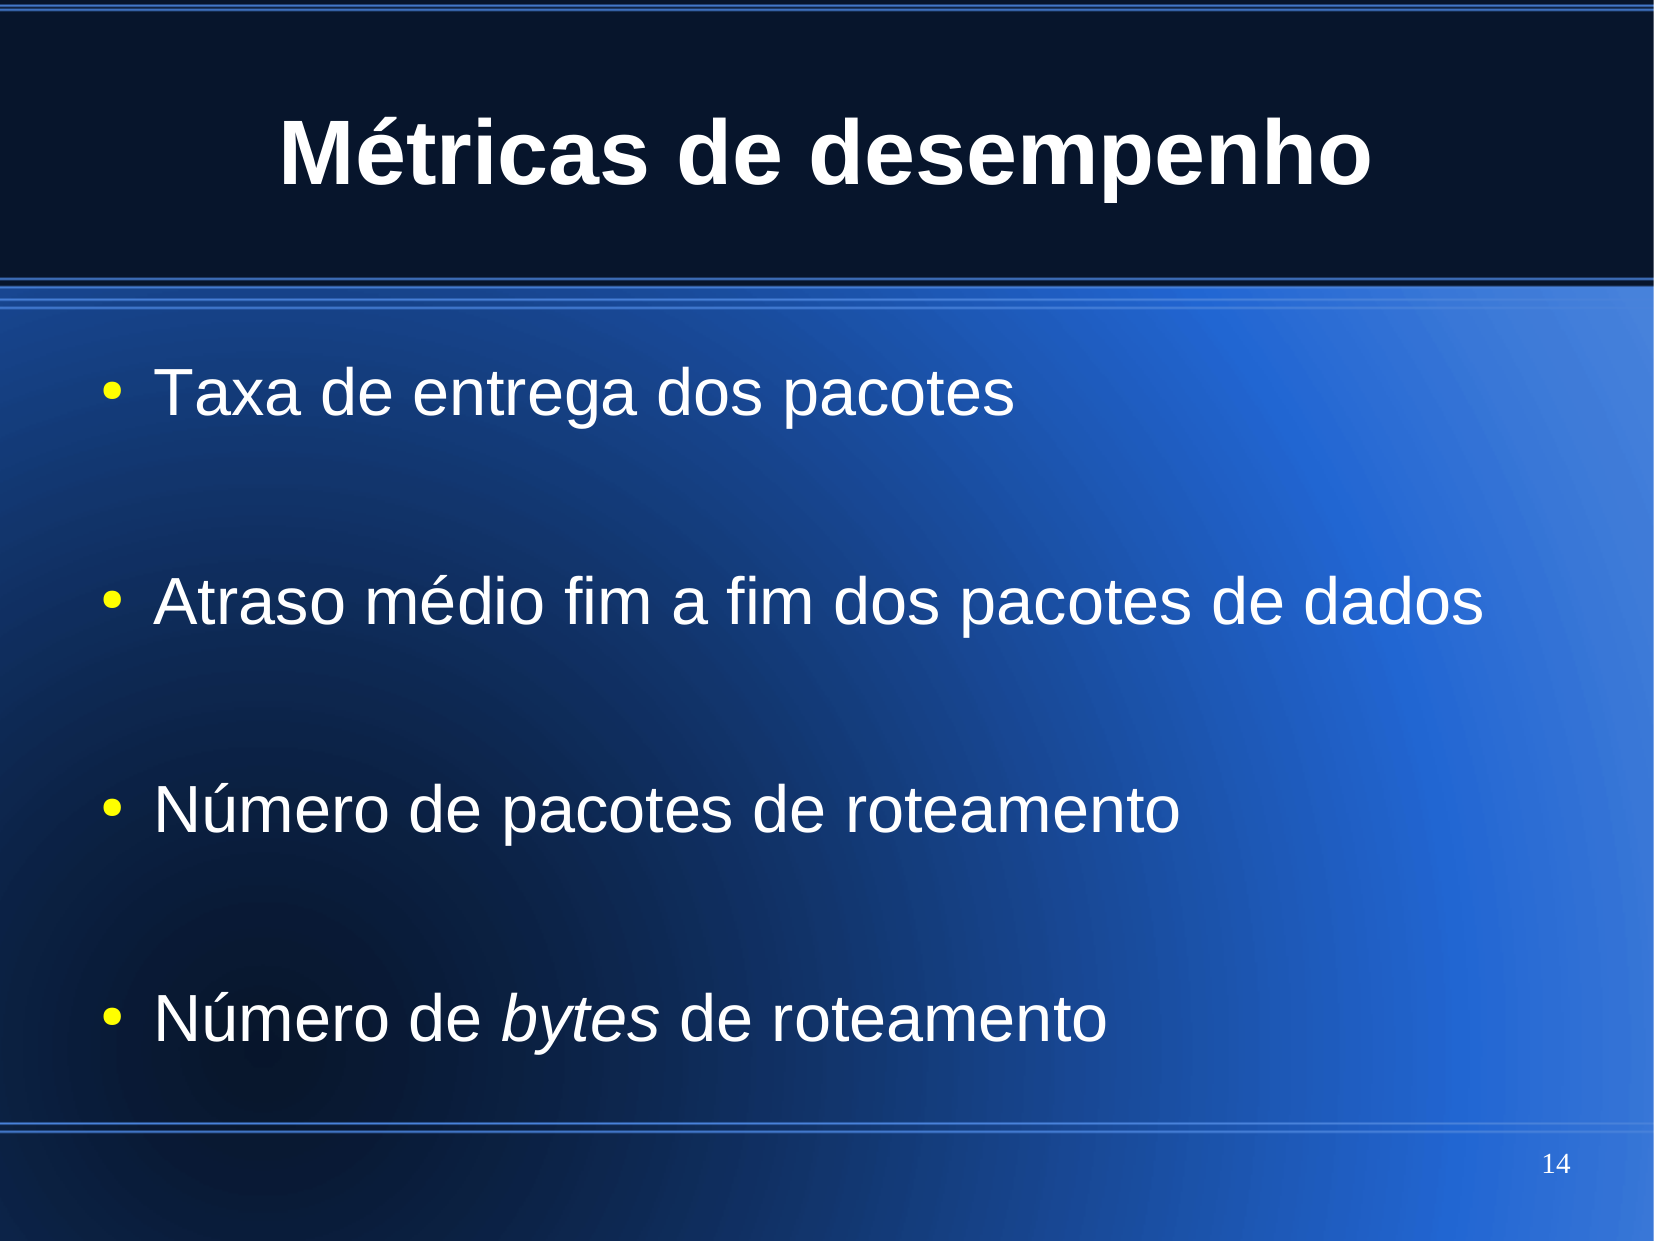

# Métricas de desempenho
Taxa de entrega dos pacotes
Atraso médio fim a fim dos pacotes de dados
Número de pacotes de roteamento
Número de bytes de roteamento
14